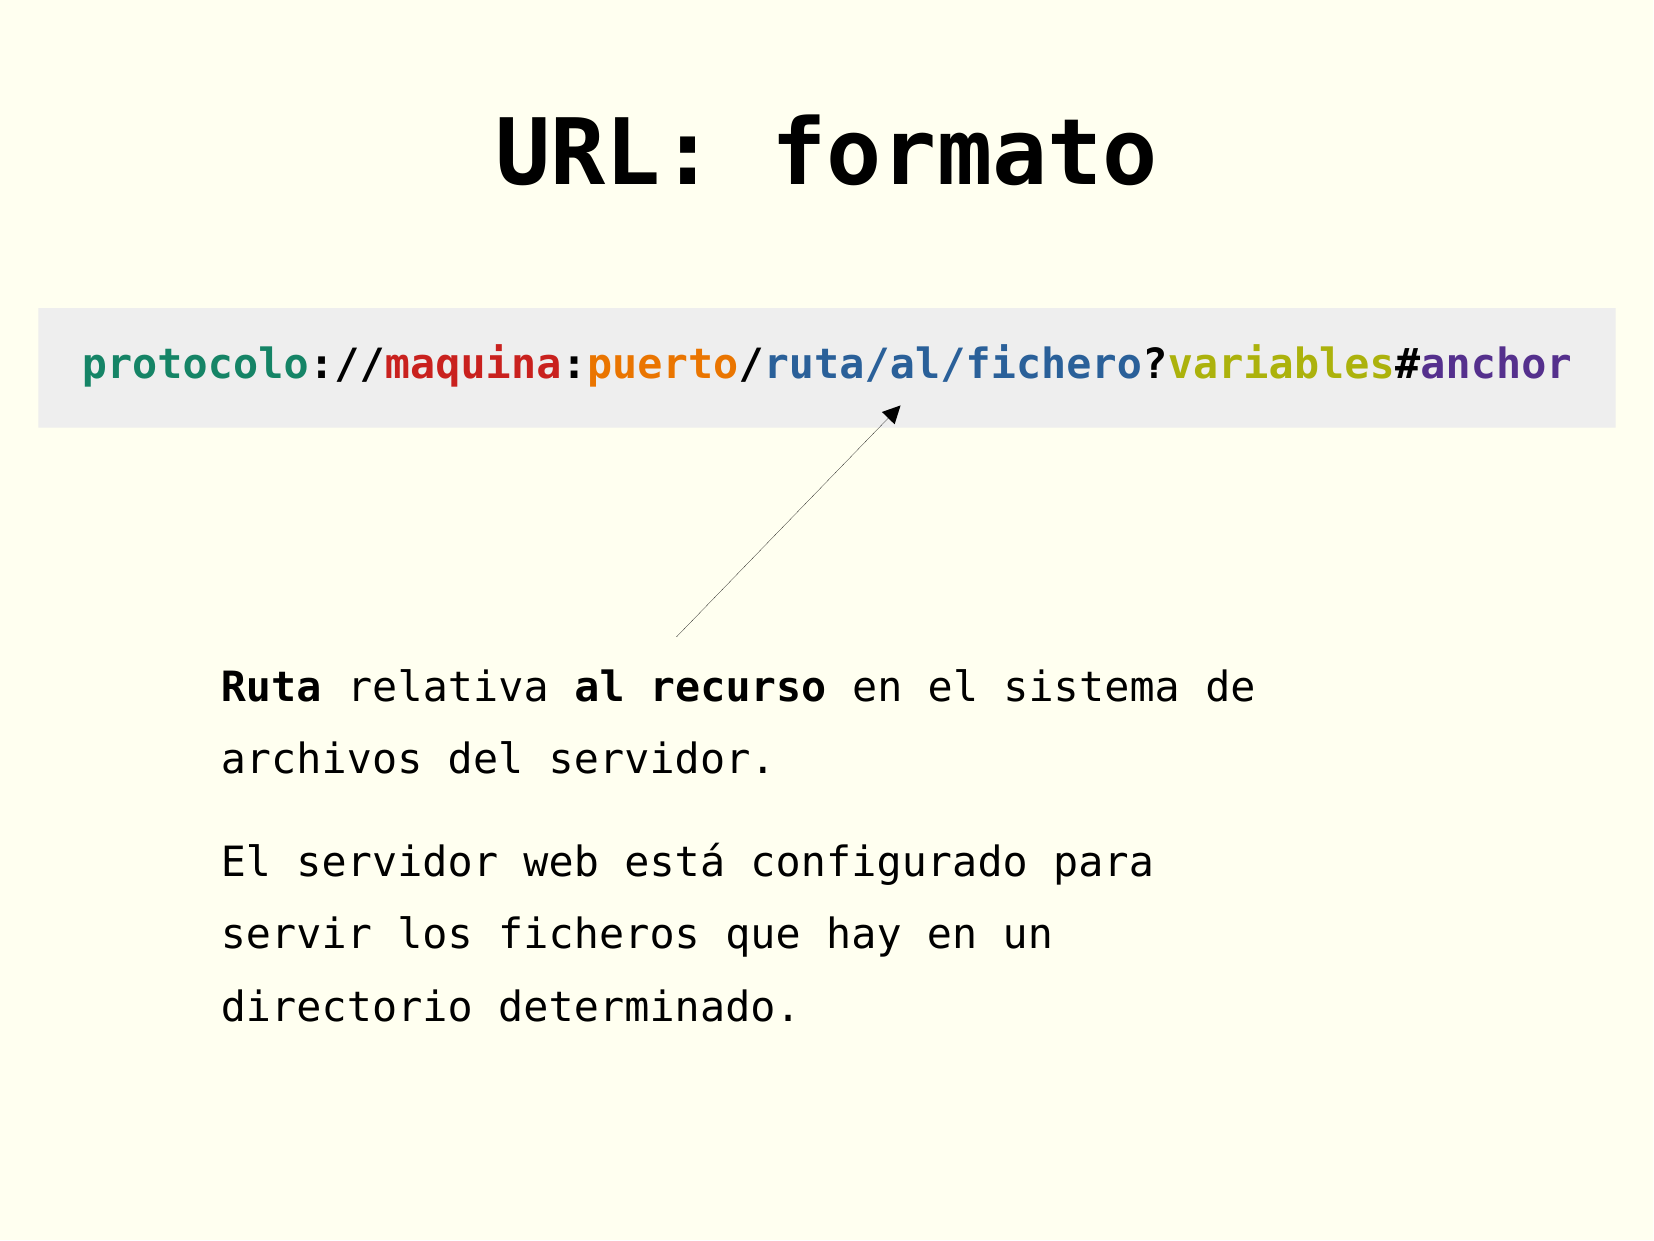

# URL: formato
protocolo://maquina:puerto/ruta/al/fichero?variables#anchor
Ruta relativa al recurso en el sistema de archivos del servidor.
El servidor web está configurado para servir los ficheros que hay en un directorio determinado.